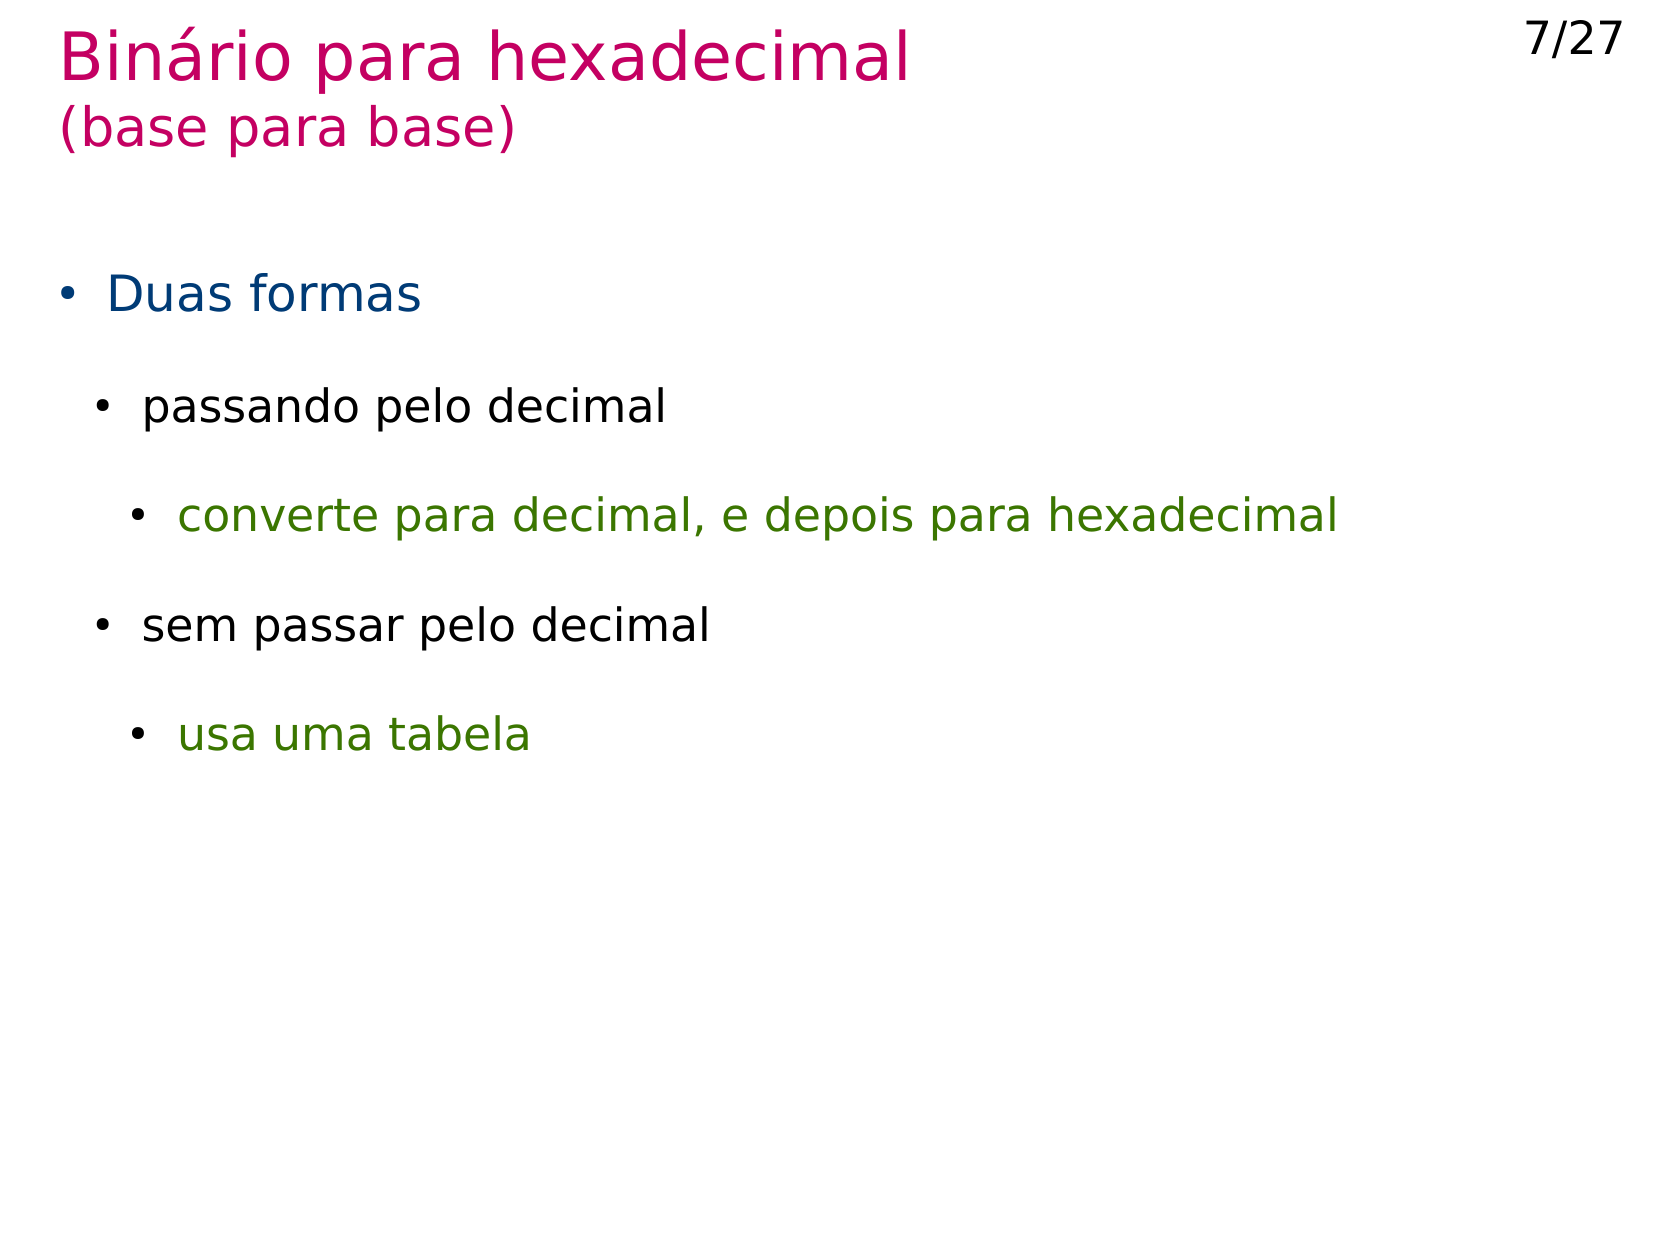

7
# Binário para hexadecimal (base para base)
Duas formas
passando pelo decimal
converte para decimal, e depois para hexadecimal
sem passar pelo decimal
usa uma tabela